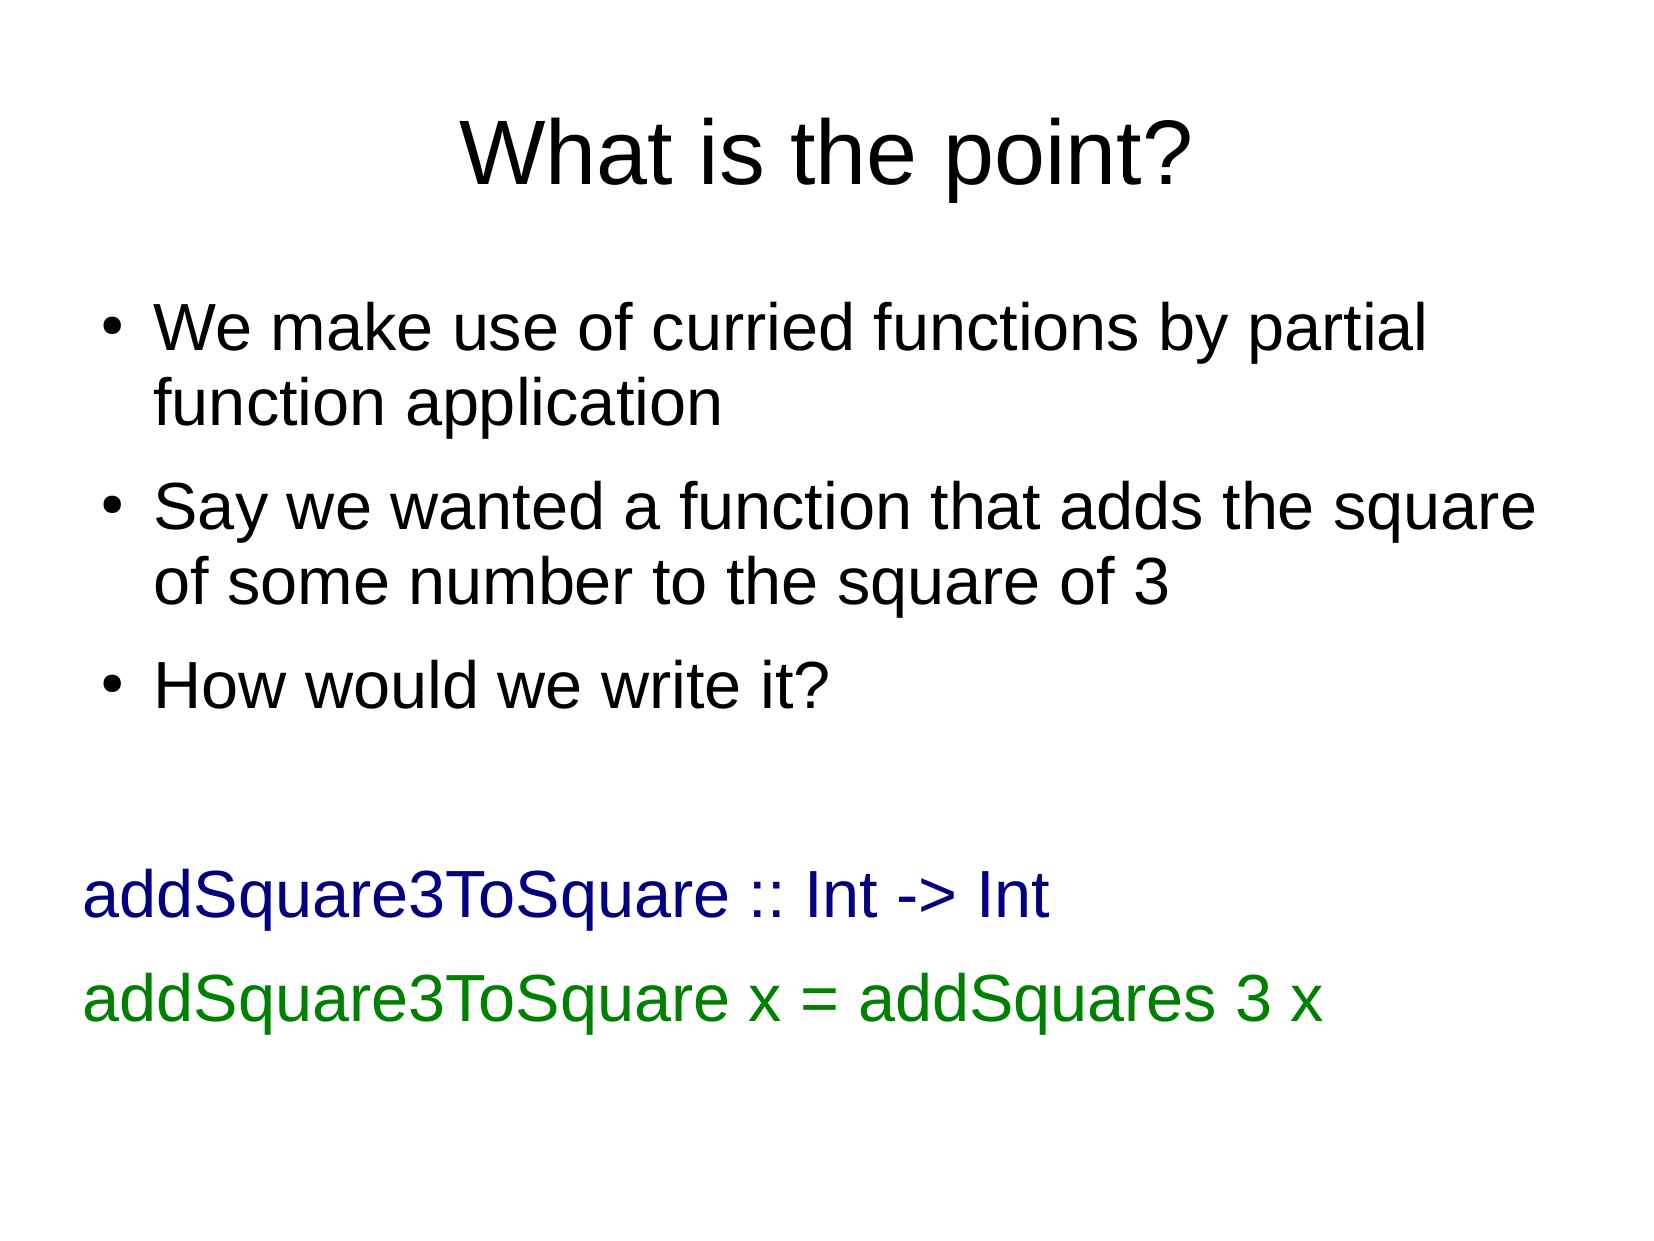

# What is the point?
We make use of curried functions by partial function application
Say we wanted a function that adds the square of some number to the square of 3
How would we write it?
addSquare3ToSquare :: Int -> Int
addSquare3ToSquare x = addSquares 3 x